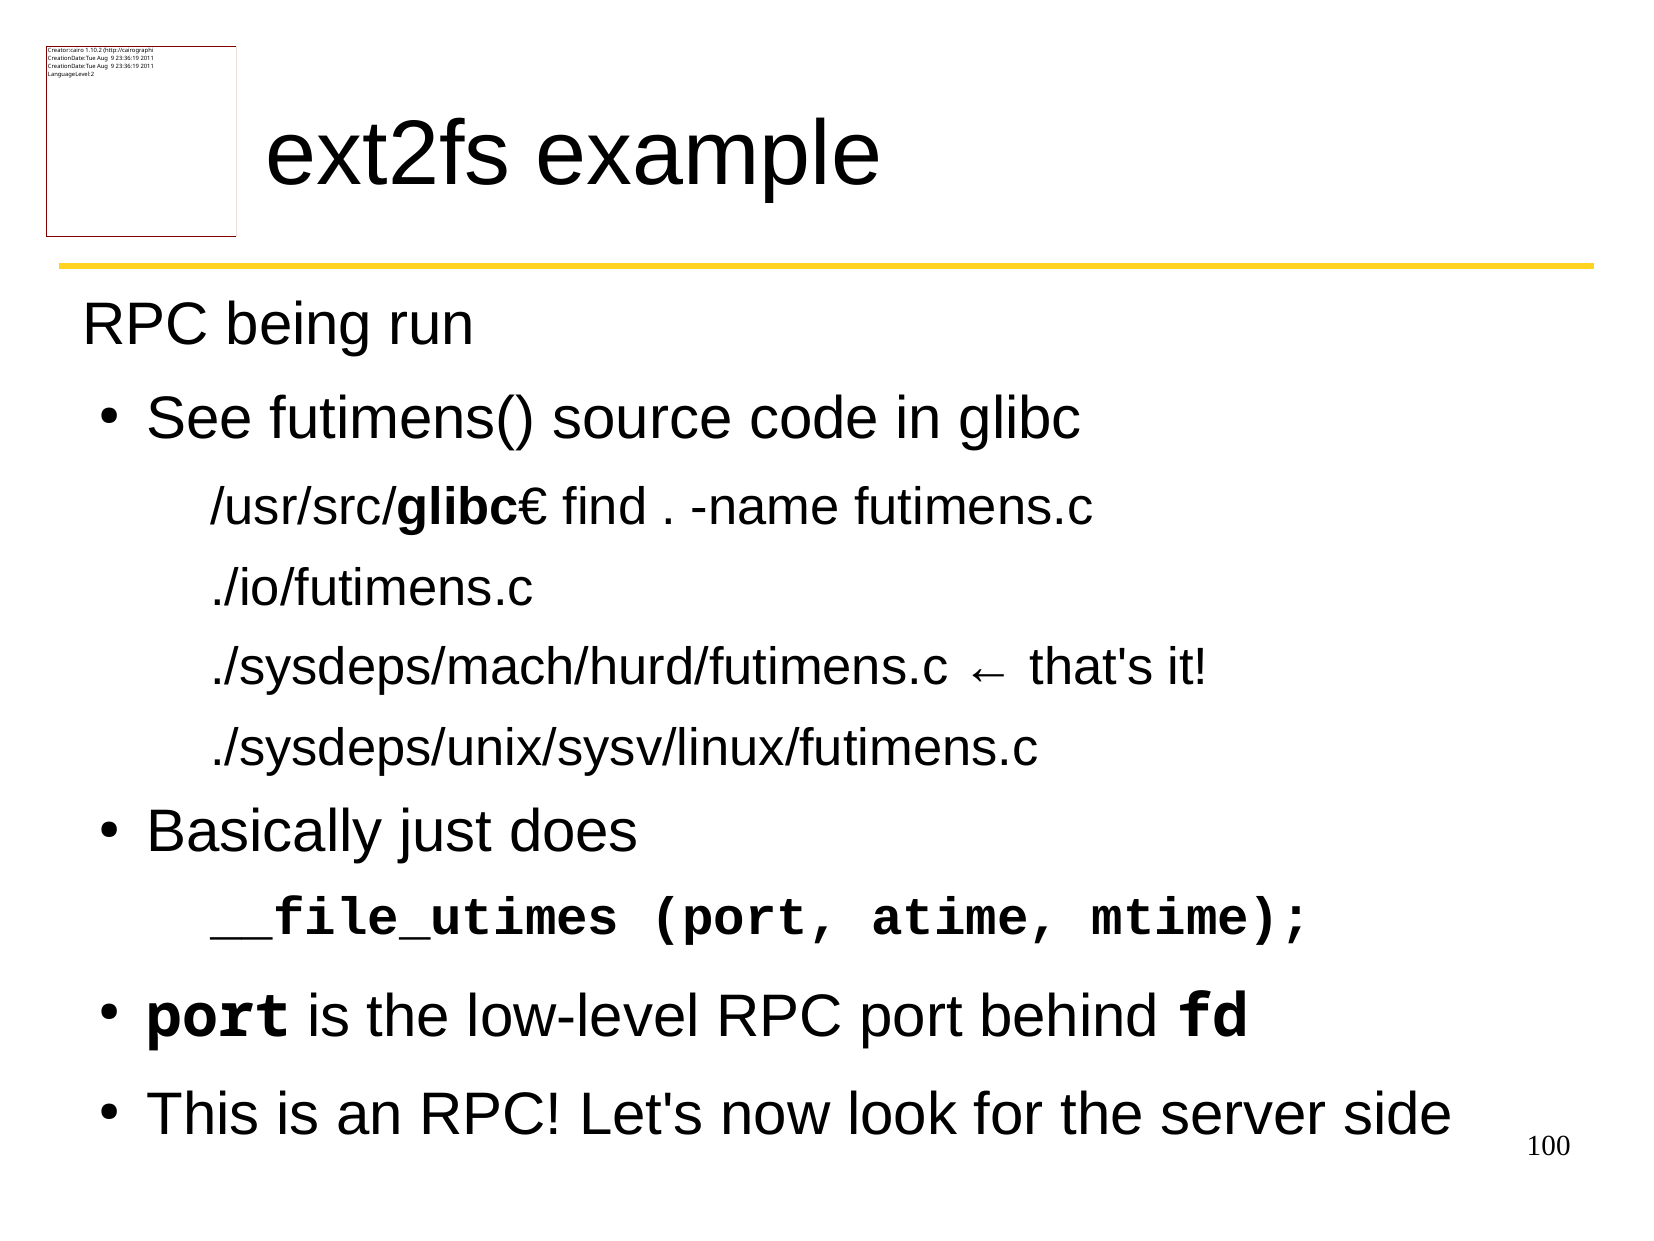

# ext2fs example
RPC being run
See futimens() source code in glibc
/usr/src/glibc€ find . -name futimens.c
./io/futimens.c
./sysdeps/mach/hurd/futimens.c ← that's it!
./sysdeps/unix/sysv/linux/futimens.c
Basically just does
__file_utimes (port, atime, mtime);
port is the low-level RPC port behind fd
This is an RPC! Let's now look for the server side
100